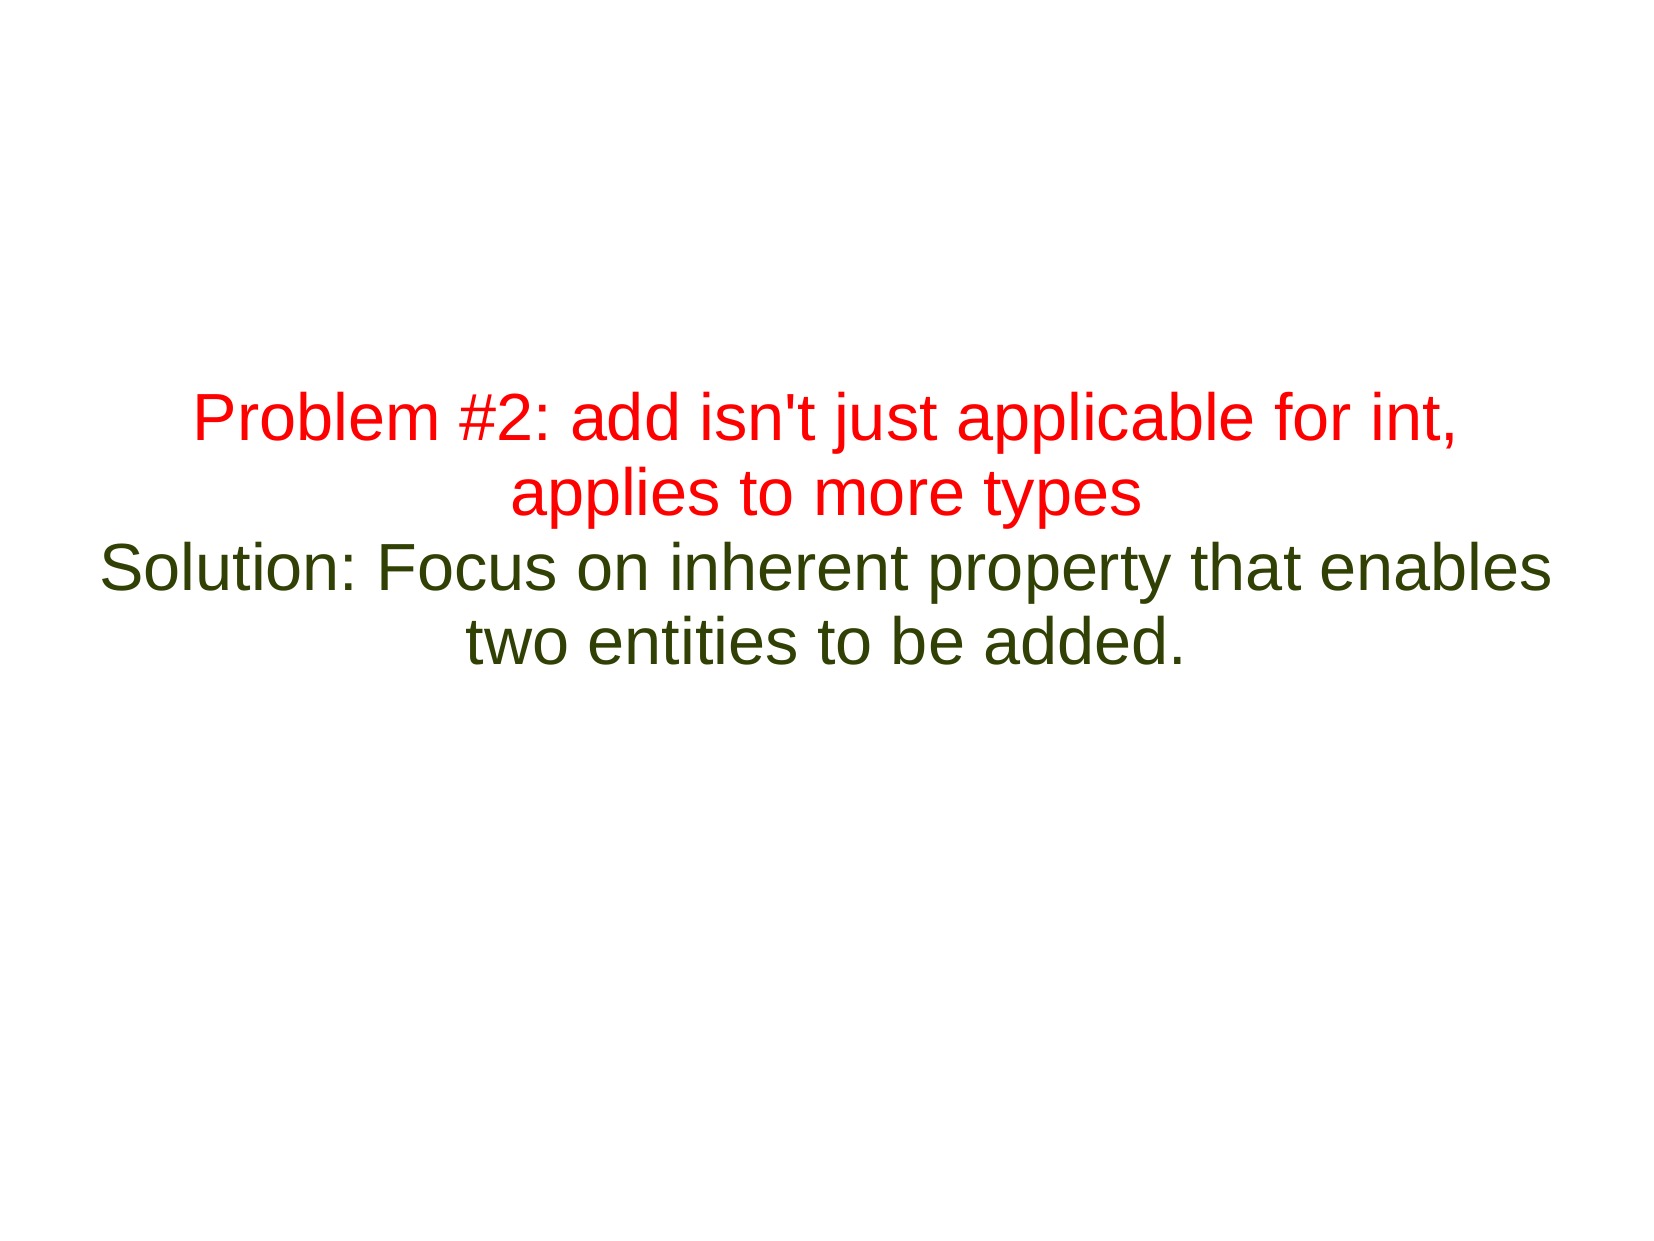

# Problem #2: add isn't just applicable for int, applies to more types
Solution: Focus on inherent property that enables two entities to be added.